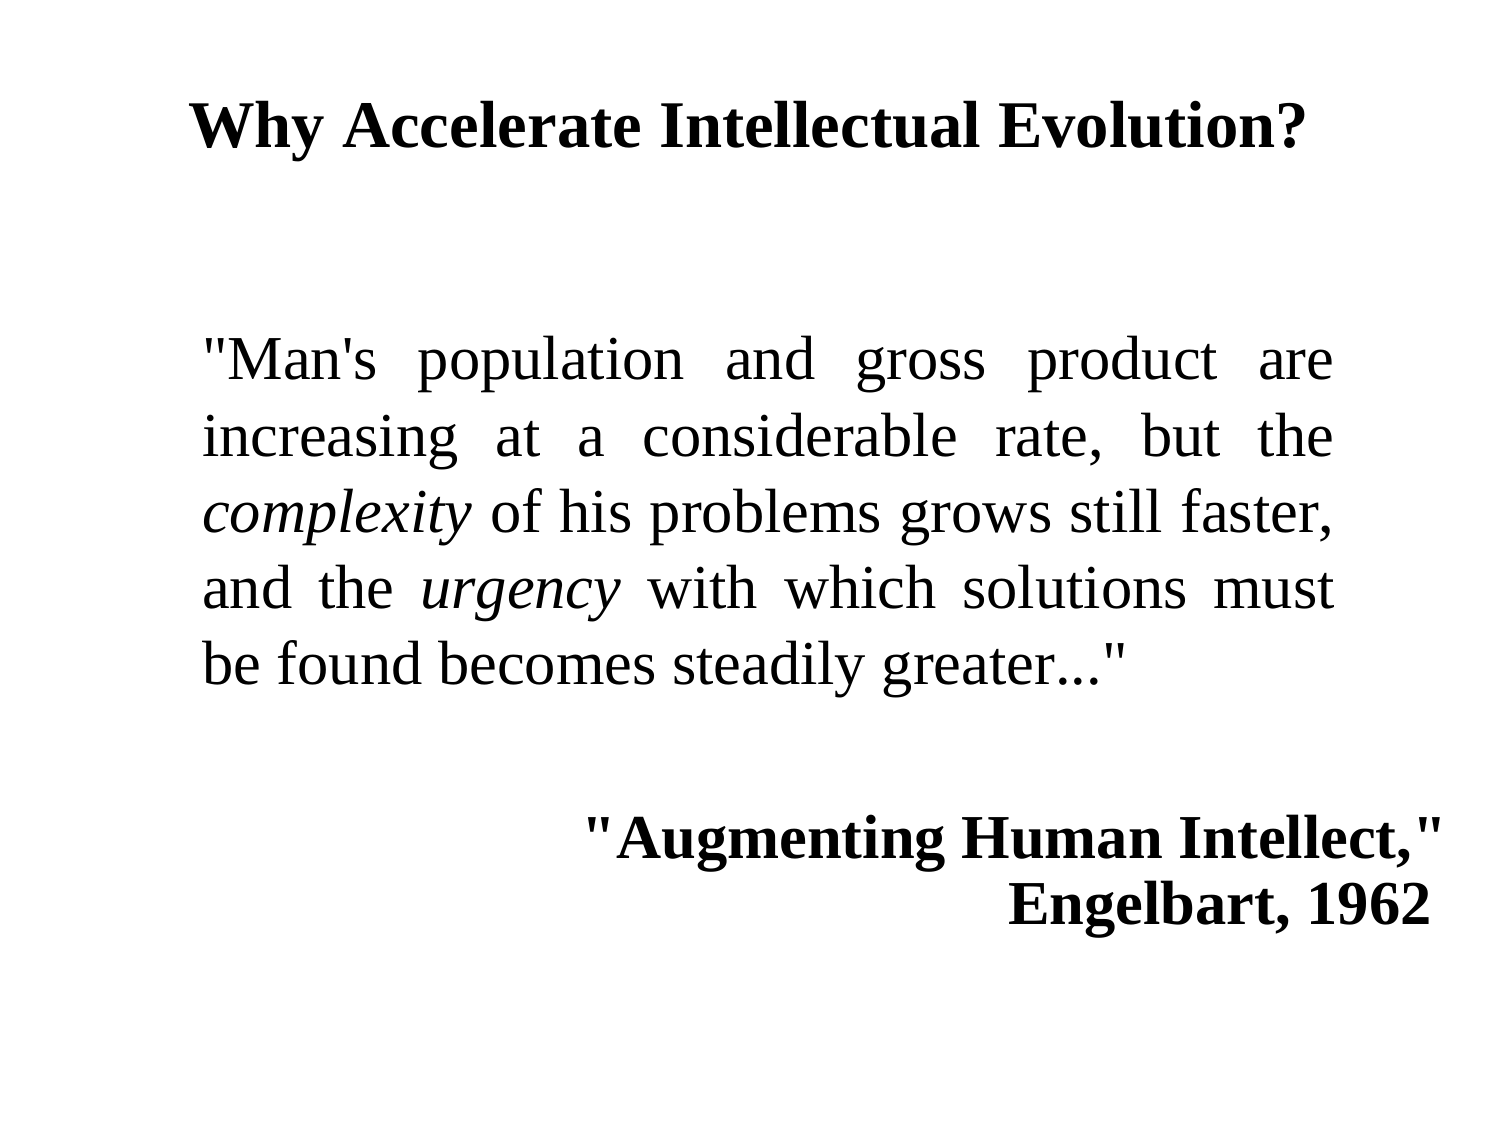

# Why Accelerate Intellectual Evolution?
"Man's population and gross product are increasing at a considerable rate, but the complexity of his problems grows still faster, and the urgency with which solutions must be found becomes steadily greater..."
"Augmenting Human Intellect,"
Engelbart, 1962